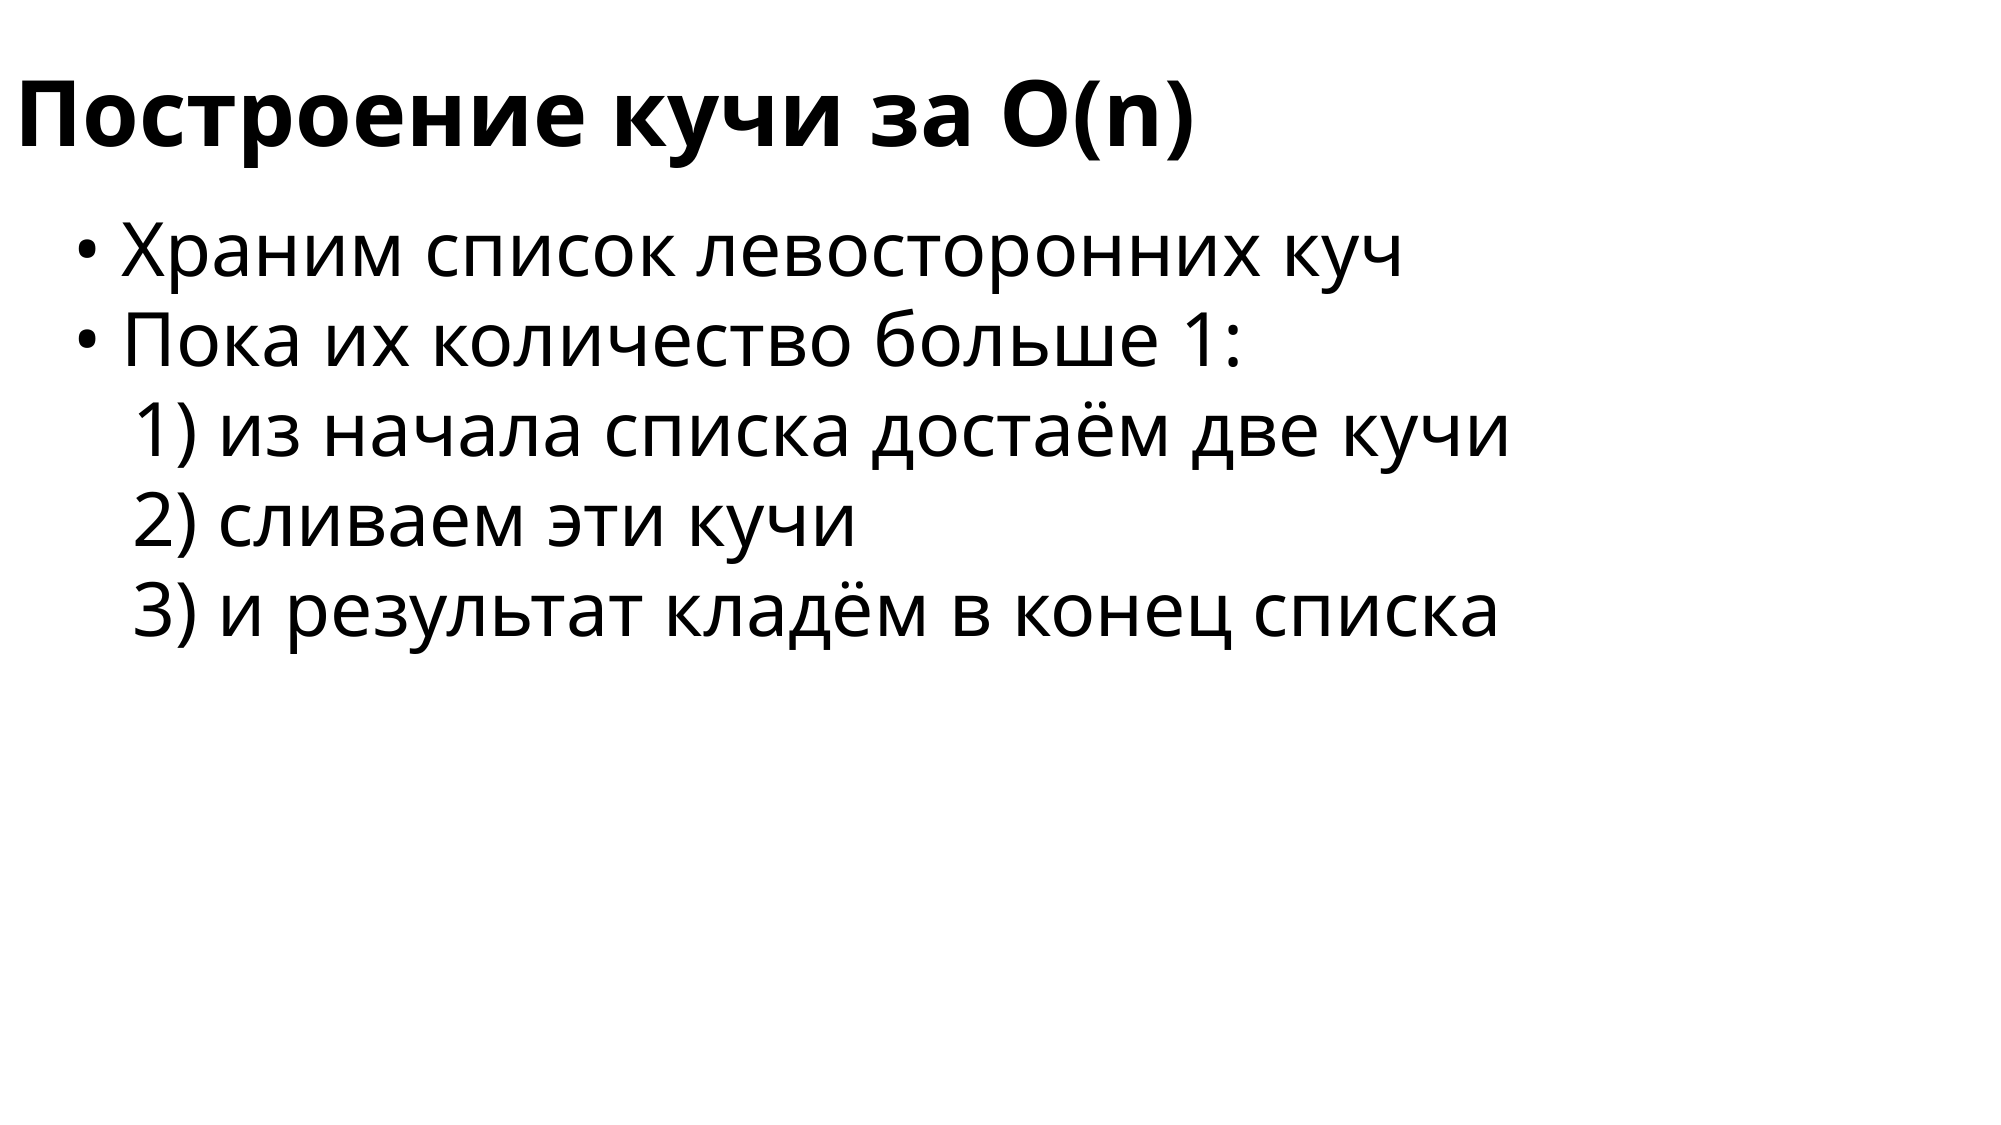

Построение кучи за O(n)
• Храним список левосторонних куч
• Пока их количество больше 1:
 1) из начала списка достаём две кучи
 2) сливаем эти кучи
 3) и результат кладём в конец списка